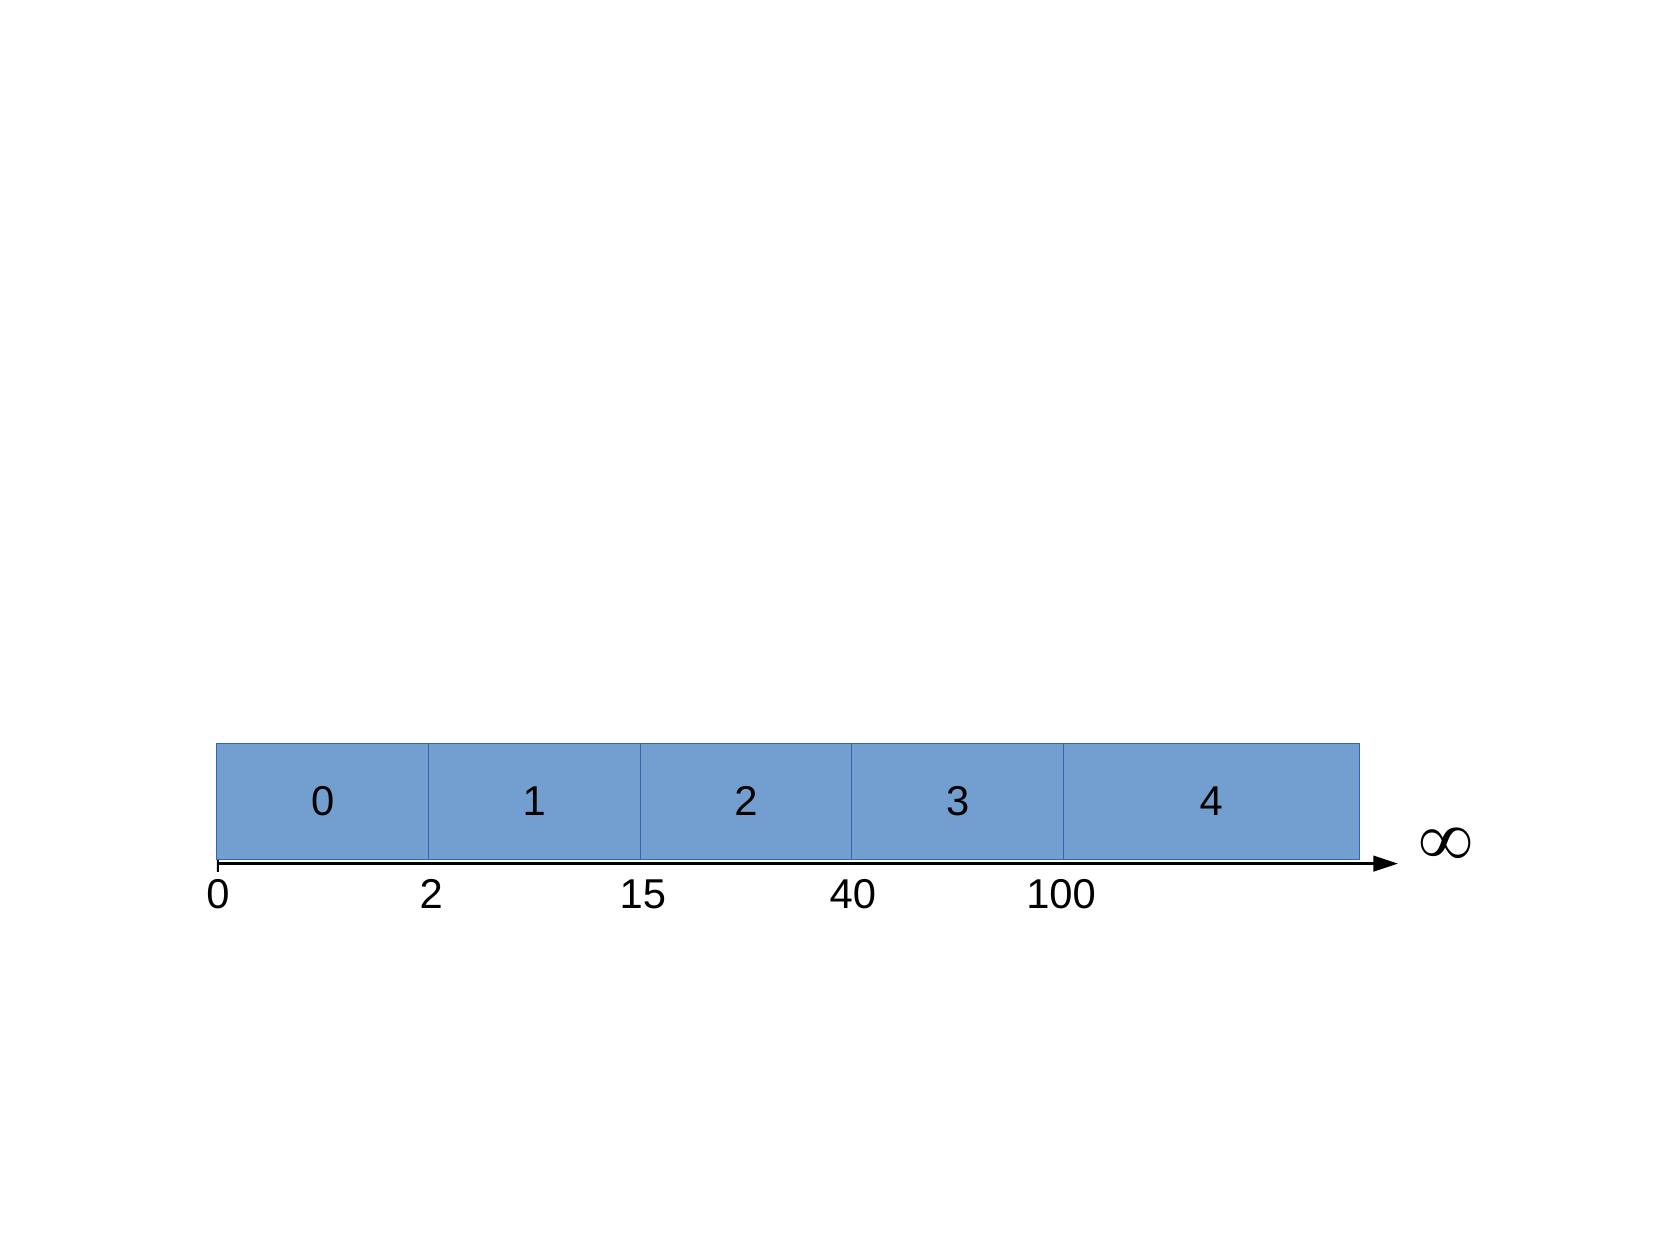

0
2
3
4
1
∞
0
2
15
40
100